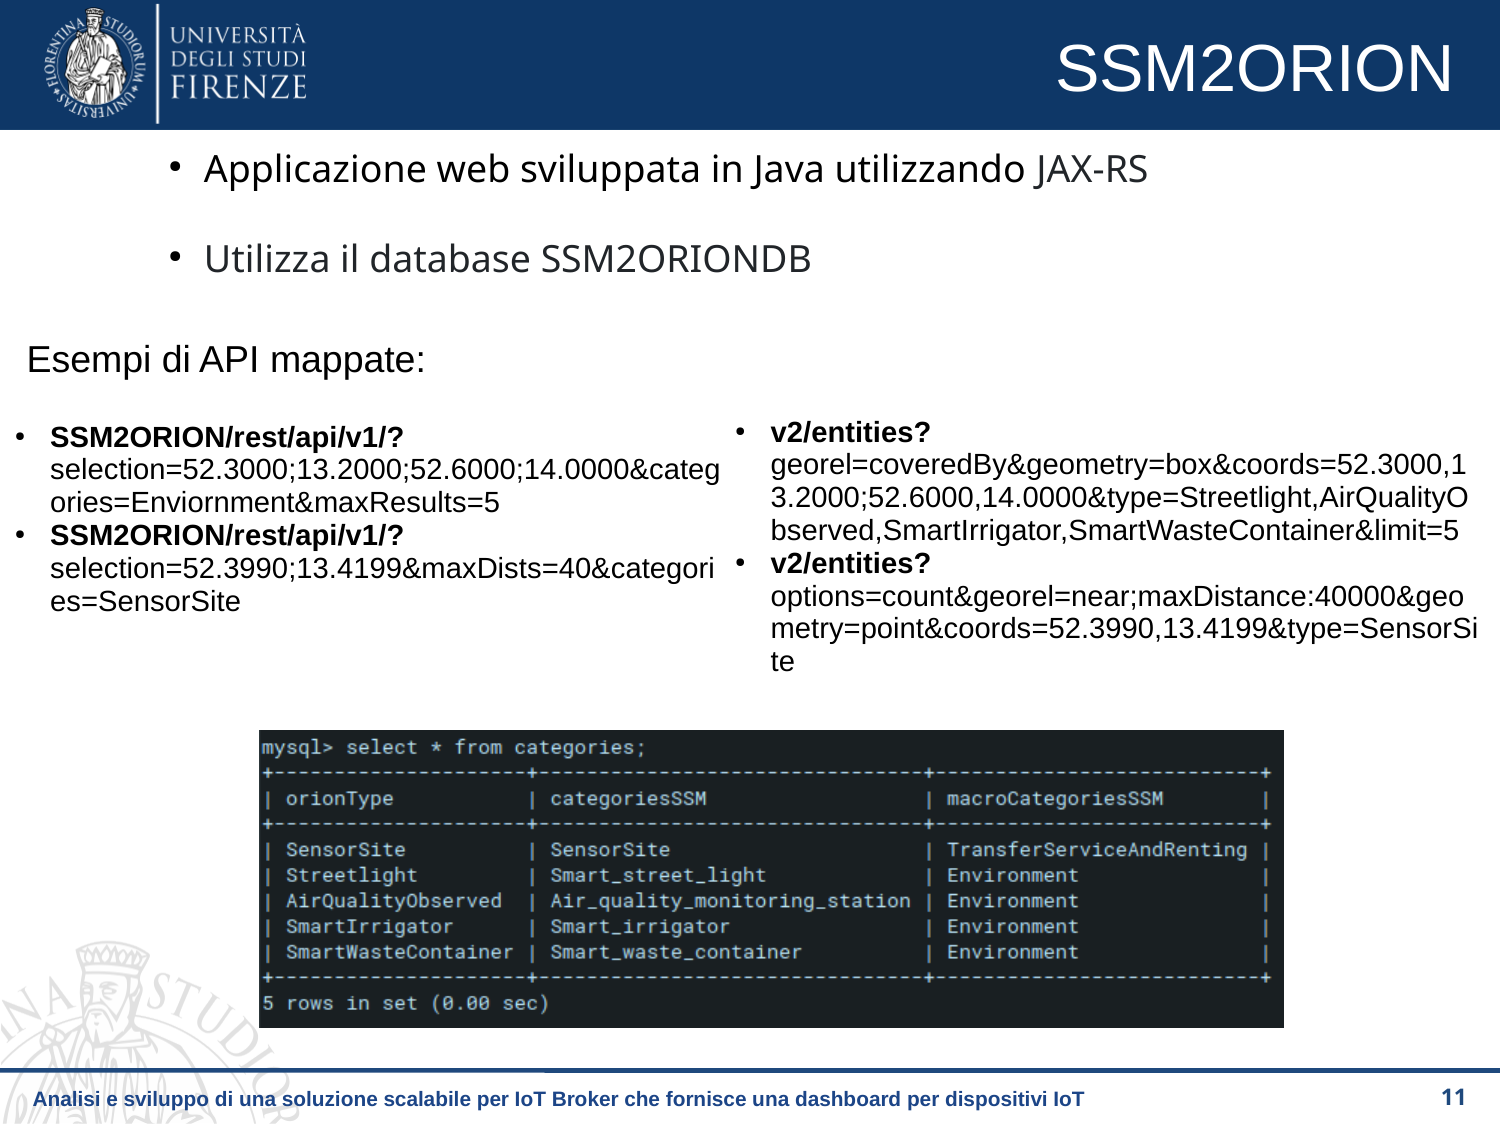

# SSM2ORION
Applicazione web sviluppata in Java utilizzando JAX-RS
Utilizza il database SSM2ORIONDB
Esempi di API mappate:
v2/entities?georel=coveredBy&geometry=box&coords=52.3000,13.2000;52.6000,14.0000&type=Streetlight,AirQualityObserved,SmartIrrigator,SmartWasteContainer&limit=5
v2/entities?options=count&georel=near;maxDistance:40000&geometry=point&coords=52.3990,13.4199&type=SensorSite
SSM2ORION/rest/api/v1/?selection=52.3000;13.2000;52.6000;14.0000&categories=Enviornment&maxResults=5
SSM2ORION/rest/api/v1/?selection=52.3990;13.4199&maxDists=40&categories=SensorSite
Analisi e sviluppo di una soluzione scalabile per IoT Broker che fornisce una dashboard per dispositivi IoT